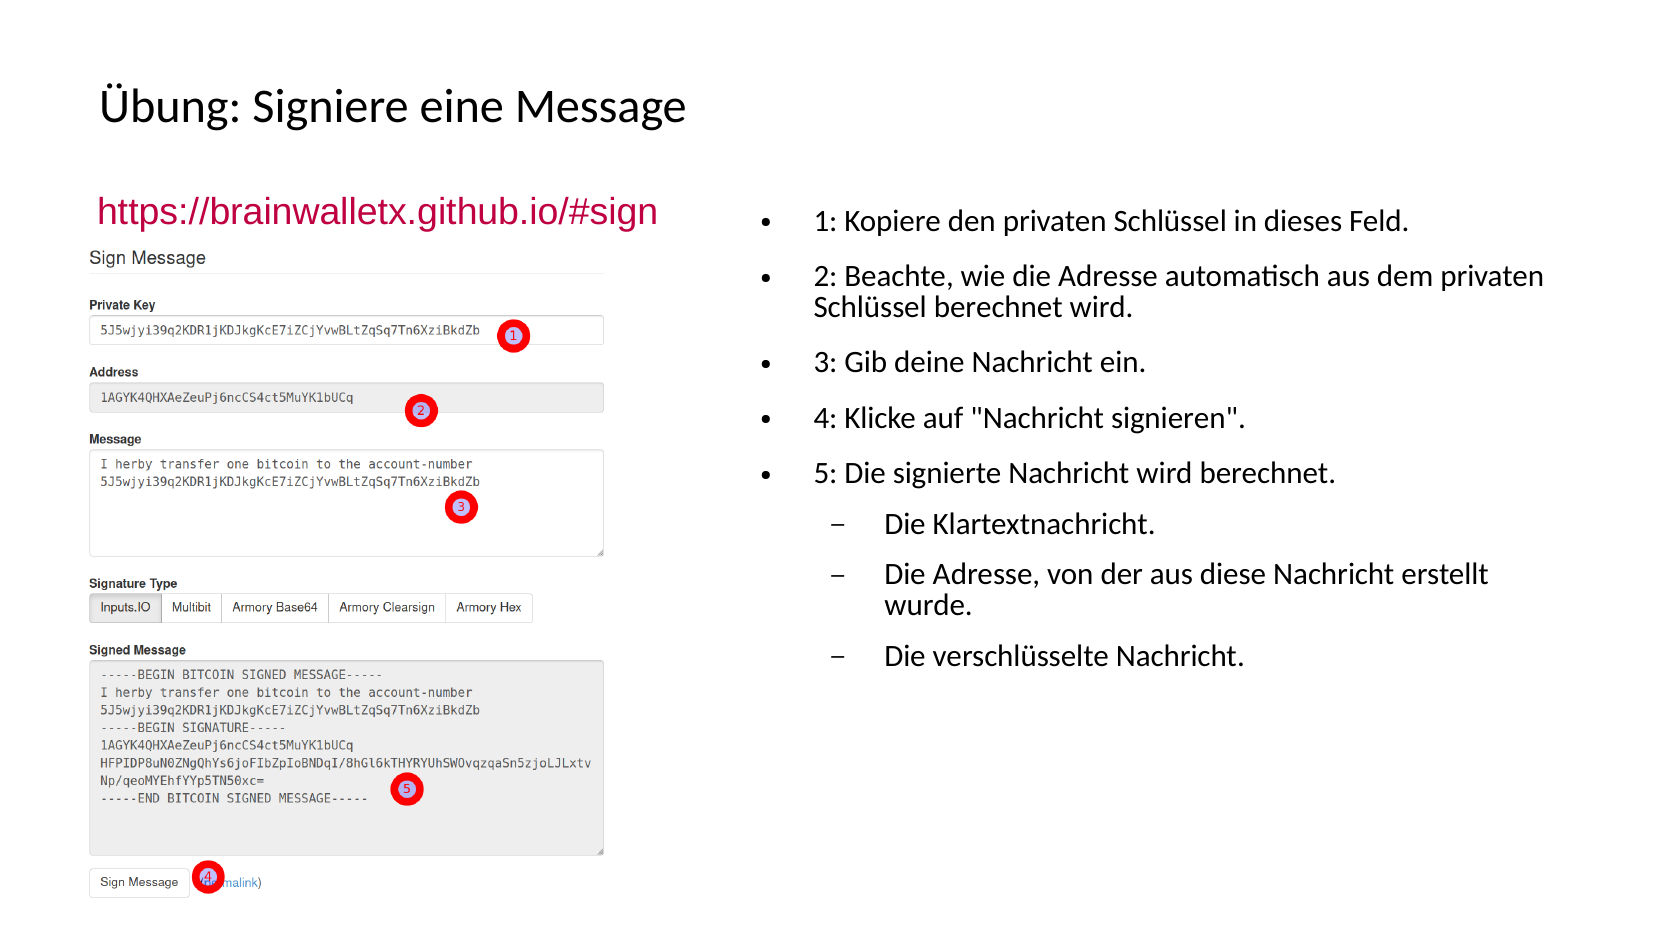

# Übung: Signiere eine Message
https://brainwalletx.github.io/#sign
1: Kopiere den privaten Schlüssel in dieses Feld.
2: Beachte, wie die Adresse automatisch aus dem privaten Schlüssel berechnet wird.
3: Gib deine Nachricht ein.
4: Klicke auf "Nachricht signieren".
5: Die signierte Nachricht wird berechnet.
Die Klartextnachricht.
Die Adresse, von der aus diese Nachricht erstellt wurde.
Die verschlüsselte Nachricht.